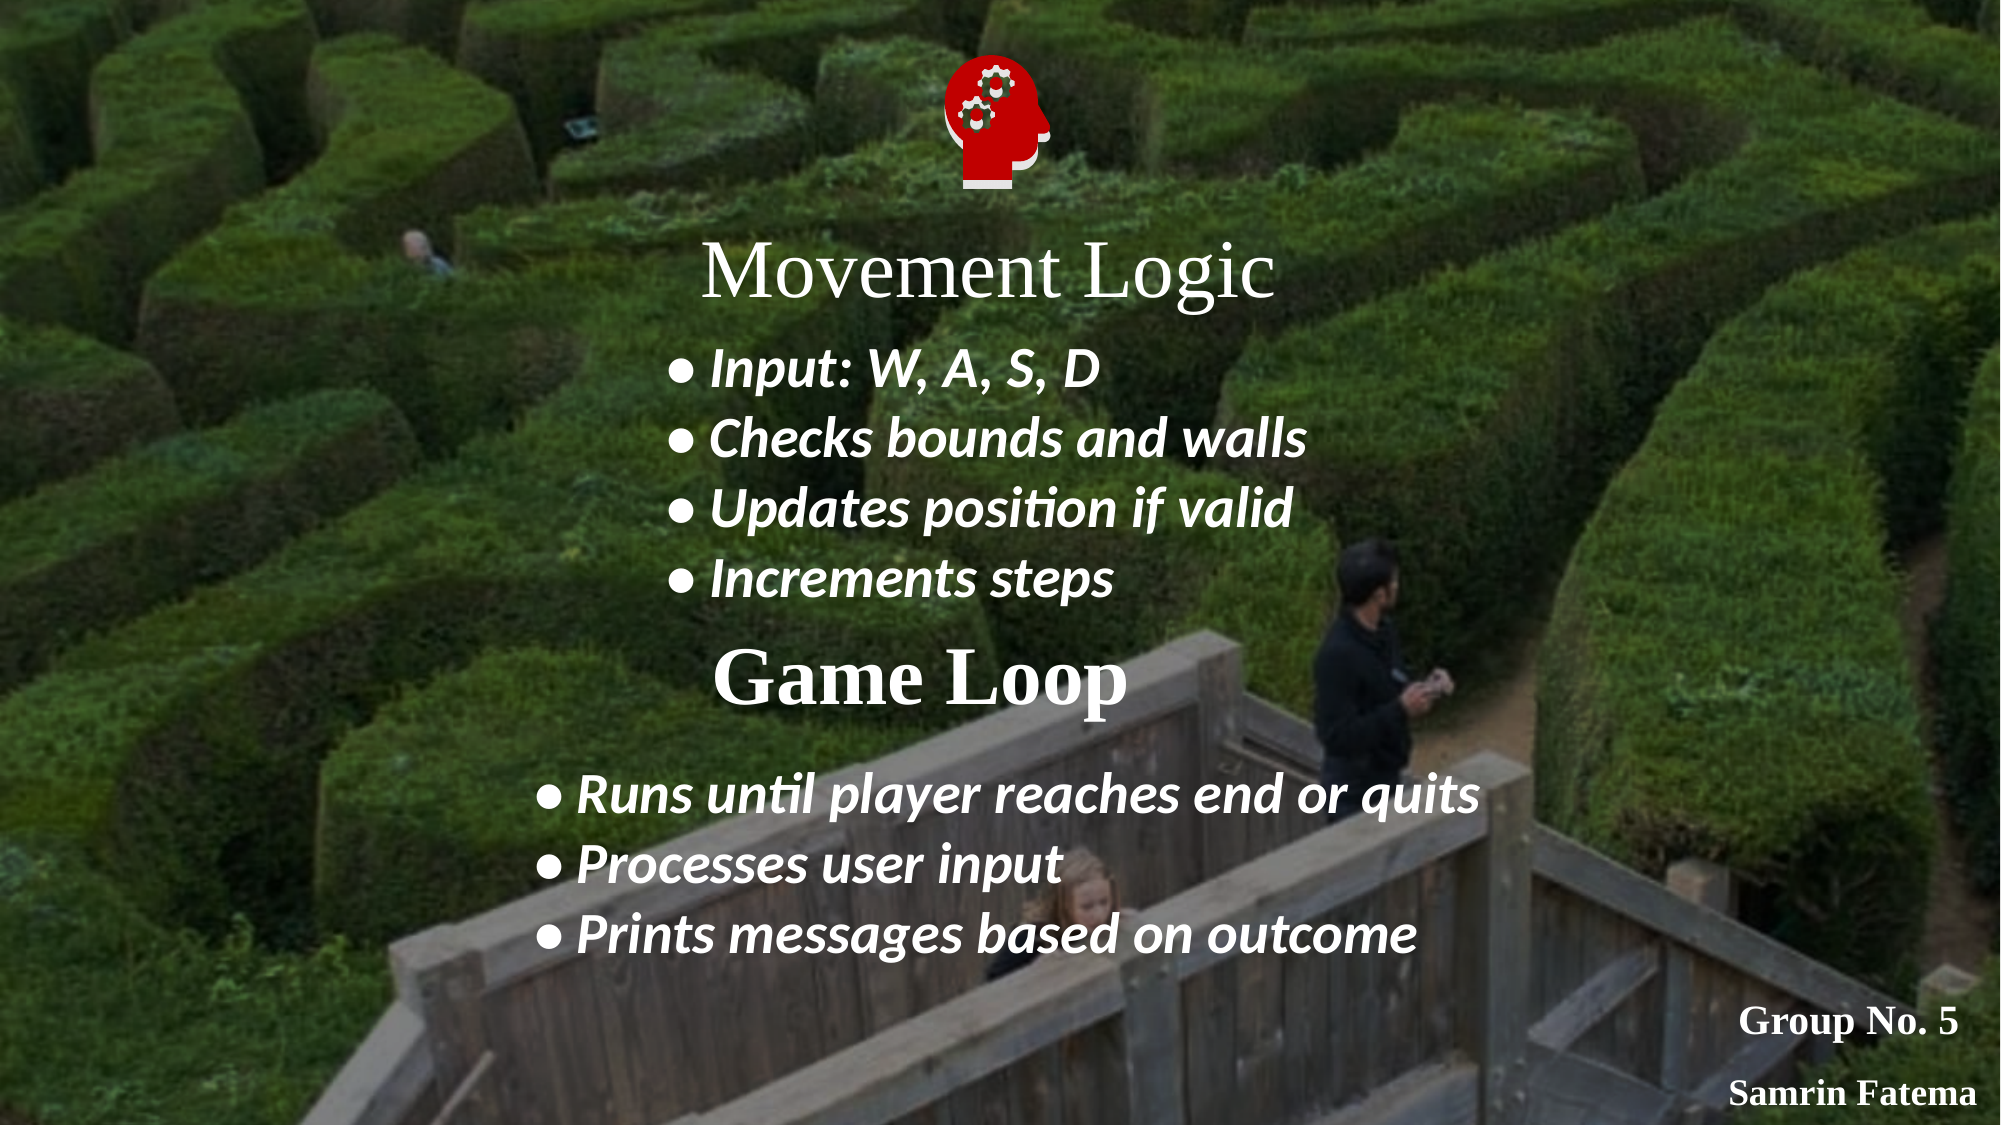

Movement Logic
• Input: W, A, S, D
• Checks bounds and walls
• Updates position if valid
• Increments steps
Game Loop
• Runs until player reaches end or quits
• Processes user input
• Prints messages based on outcome
Group No. 5
Samrin Fatema